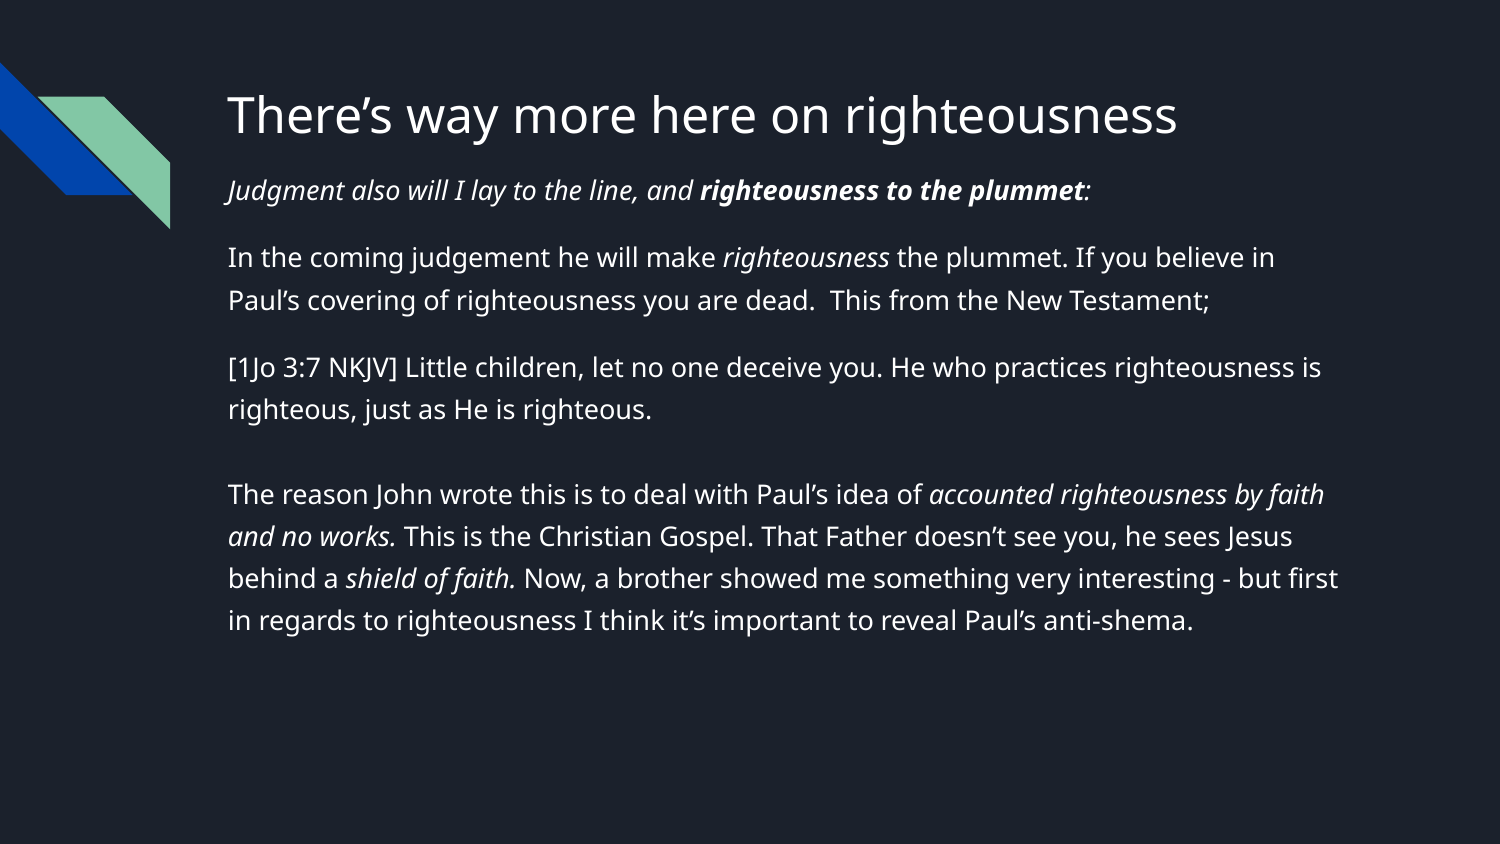

# There’s way more here on righteousness
Judgment also will I lay to the line, and righteousness to the plummet:
In the coming judgement he will make righteousness the plummet. If you believe in Paul’s covering of righteousness you are dead. This from the New Testament;
[1Jo 3:7 NKJV] Little children, let no one deceive you. He who practices righteousness is righteous, just as He is righteous.
The reason John wrote this is to deal with Paul’s idea of accounted righteousness by faith and no works. This is the Christian Gospel. That Father doesn’t see you, he sees Jesus behind a shield of faith. Now, a brother showed me something very interesting - but first in regards to righteousness I think it’s important to reveal Paul’s anti-shema.